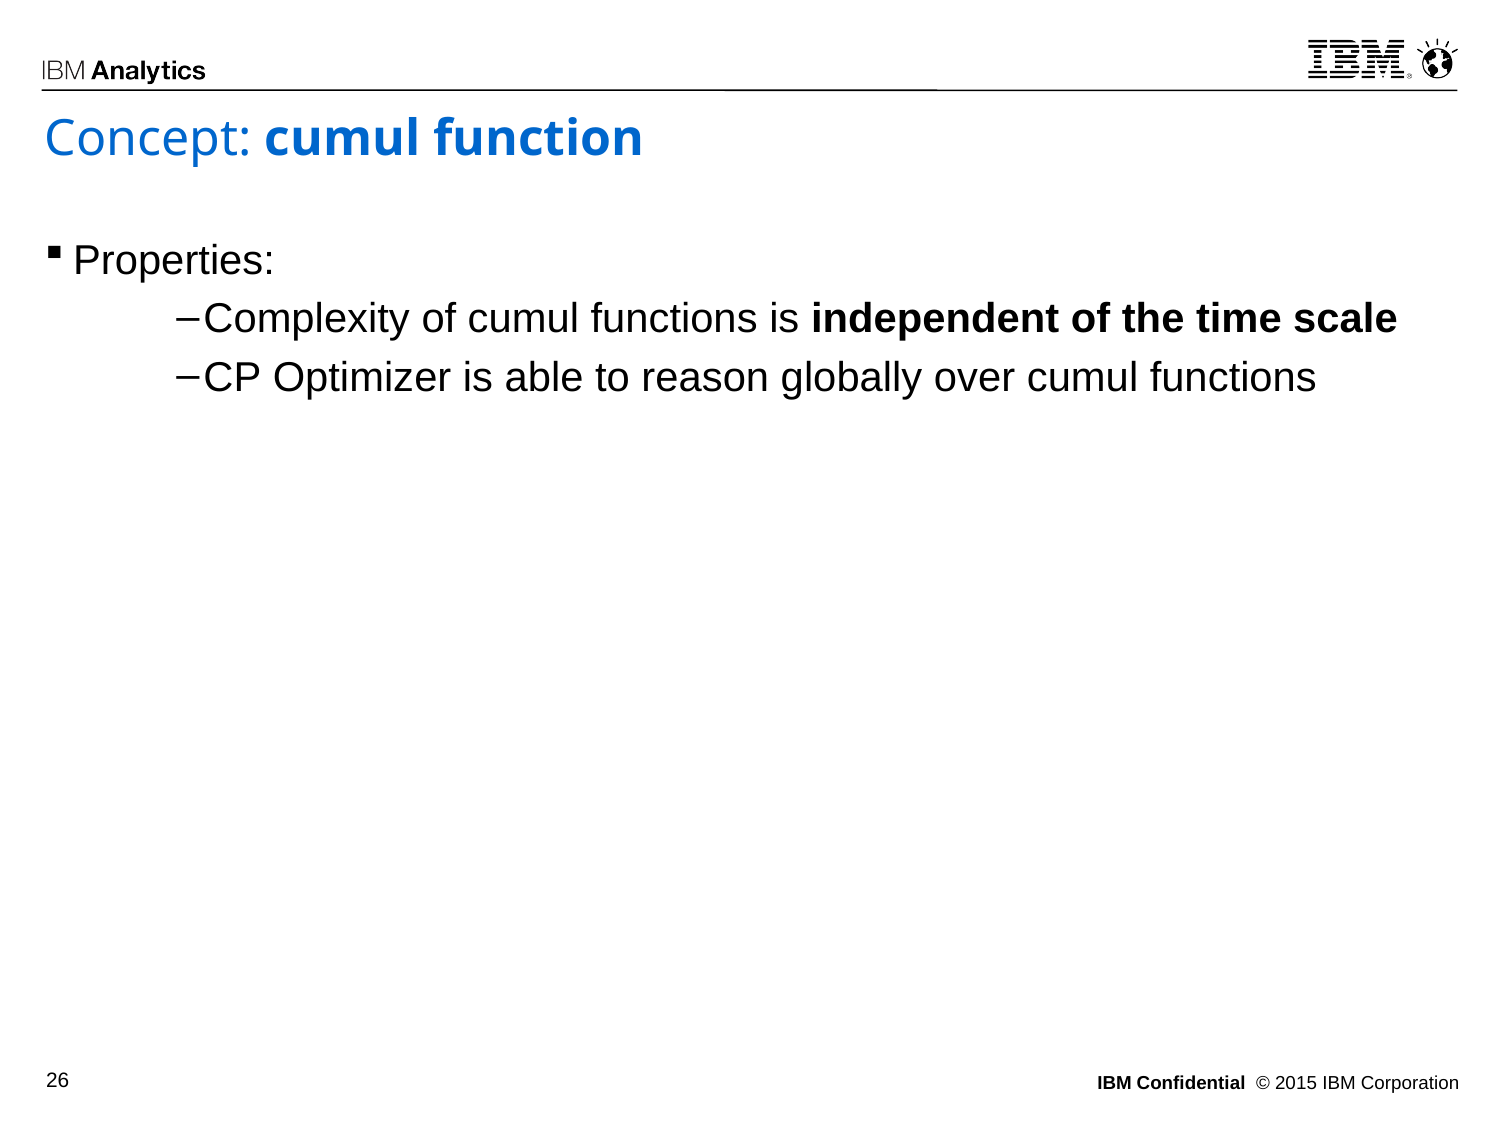

# Concept: cumul function
Properties:
Complexity of cumul functions is independent of the time scale
CP Optimizer is able to reason globally over cumul functions